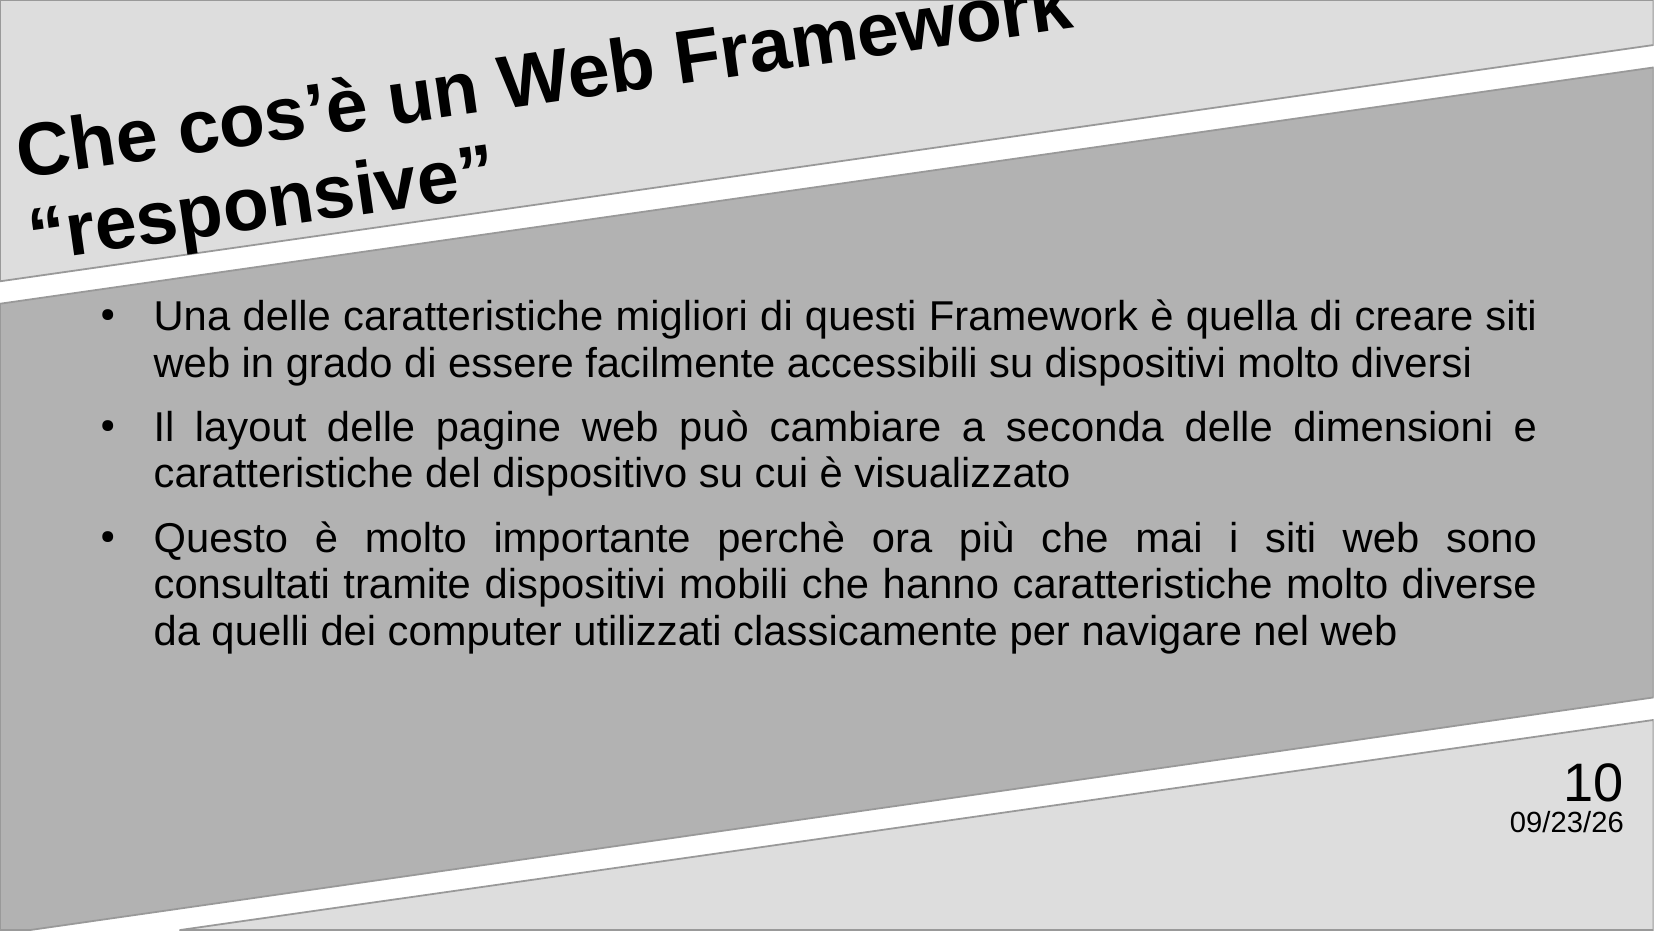

# Che cos’è un Web Framework “responsive”
Una delle caratteristiche migliori di questi Framework è quella di creare siti web in grado di essere facilmente accessibili su dispositivi molto diversi
Il layout delle pagine web può cambiare a seconda delle dimensioni e caratteristiche del dispositivo su cui è visualizzato
Questo è molto importante perchè ora più che mai i siti web sono consultati tramite dispositivi mobili che hanno caratteristiche molto diverse da quelli dei computer utilizzati classicamente per navigare nel web
10